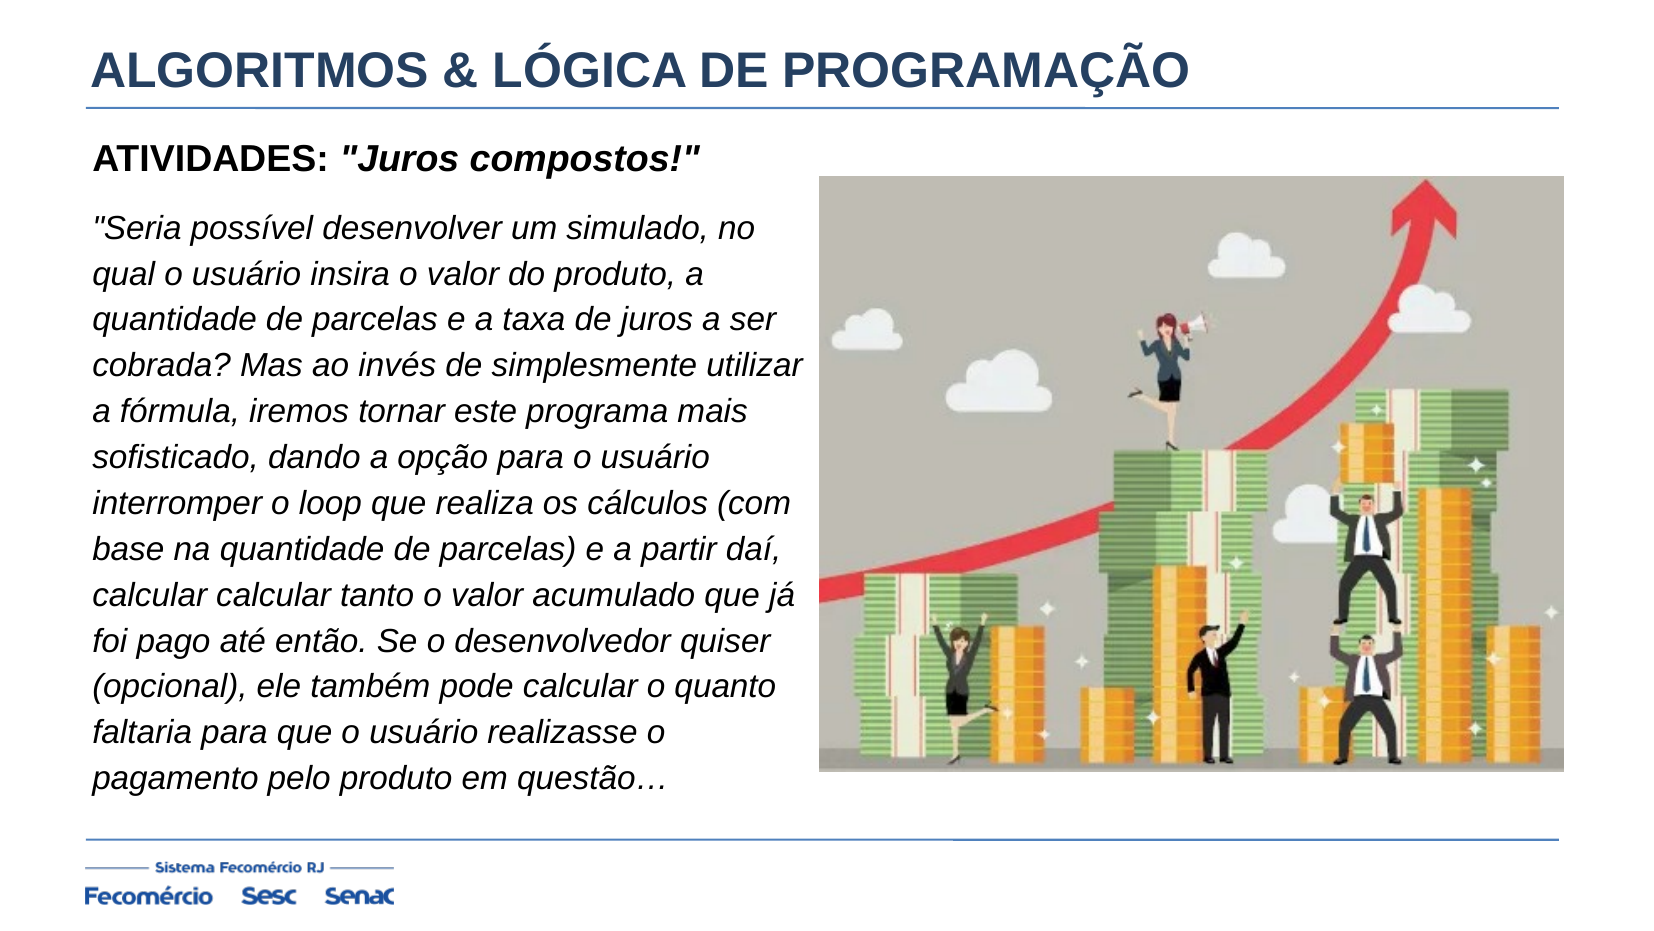

ALGORITMOS & LÓGICA DE PROGRAMAÇÃO
ATIVIDADES: "Juros compostos!"
"Seria possível desenvolver um simulado, no qual o usuário insira o valor do produto, a quantidade de parcelas e a taxa de juros a ser cobrada? Mas ao invés de simplesmente utilizar a fórmula, iremos tornar este programa mais sofisticado, dando a opção para o usuário interromper o loop que realiza os cálculos (com base na quantidade de parcelas) e a partir daí, calcular calcular tanto o valor acumulado que já foi pago até então. Se o desenvolvedor quiser (opcional), ele também pode calcular o quanto faltaria para que o usuário realizasse o pagamento pelo produto em questão…